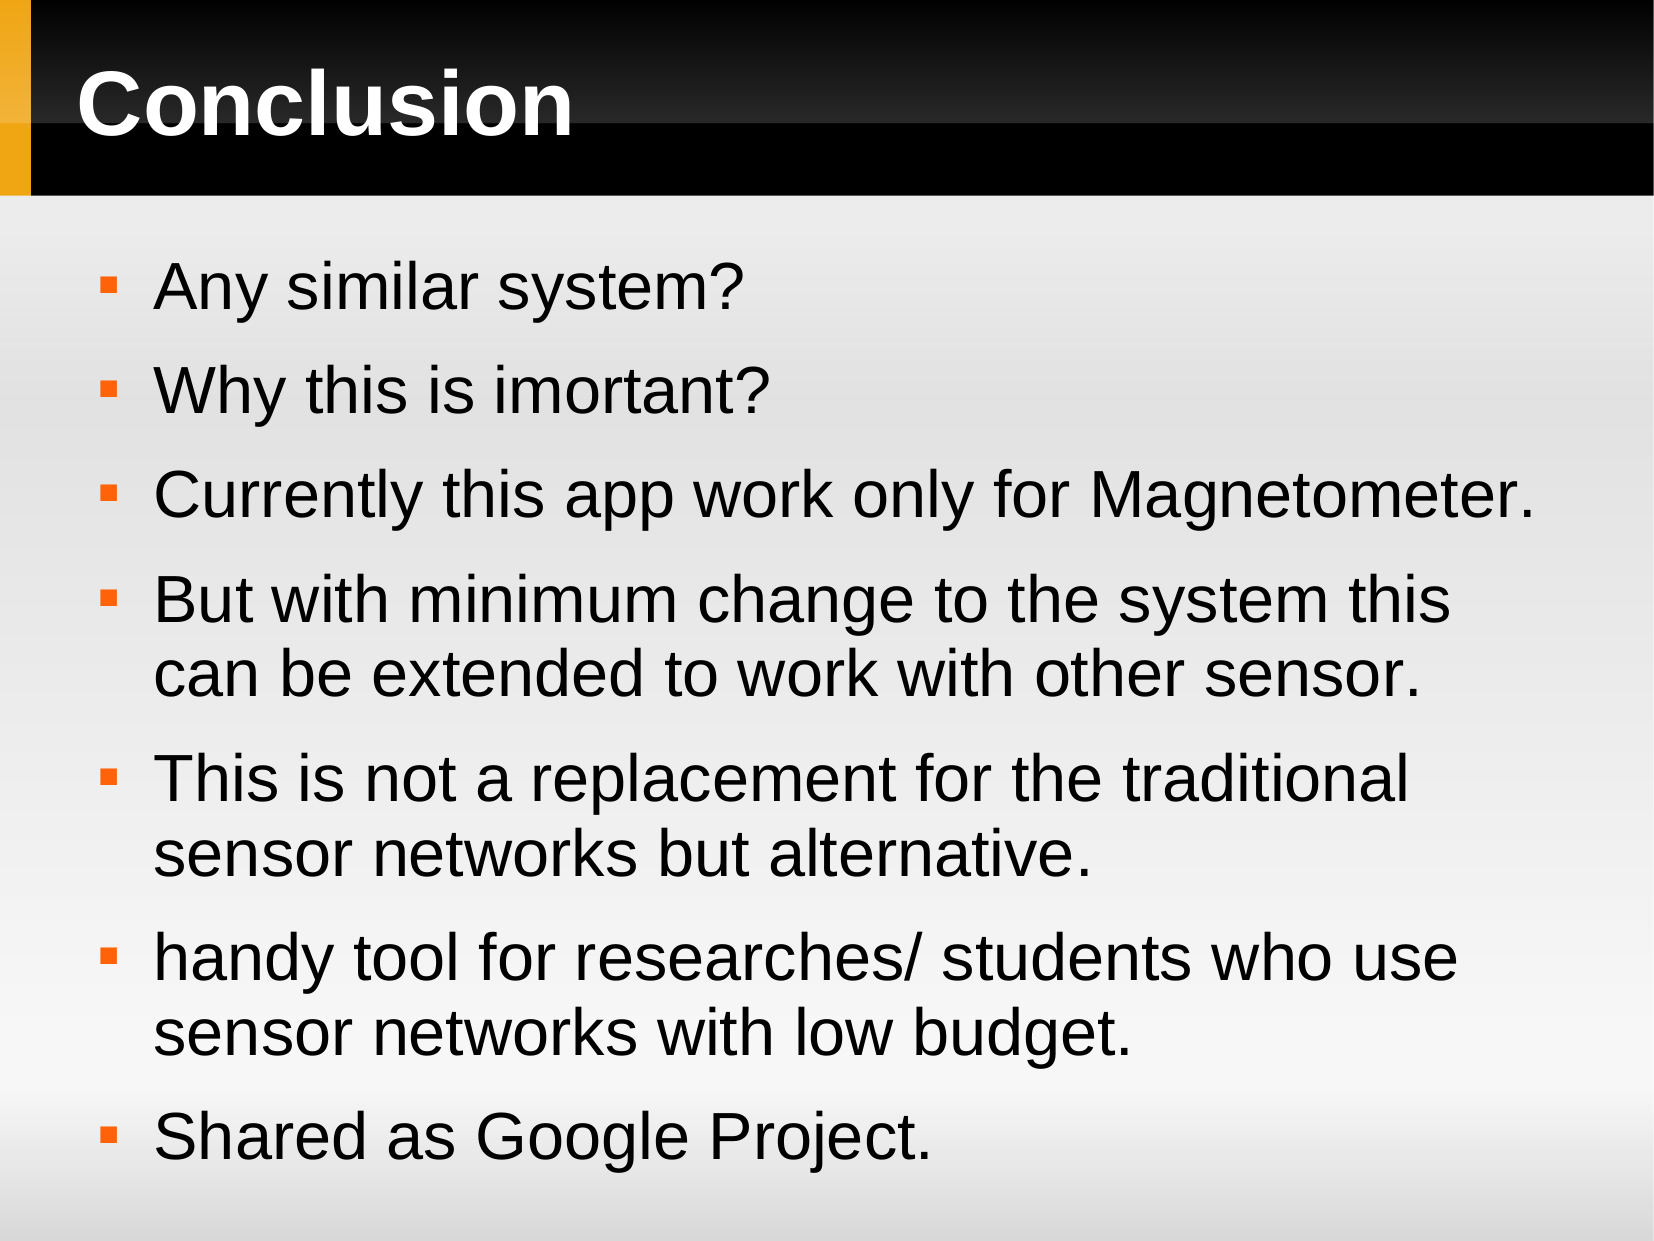

# Conclusion
Any similar system?
Why this is imortant?
Currently this app work only for Magnetometer.
But with minimum change to the system this can be extended to work with other sensor.
This is not a replacement for the traditional sensor networks but alternative.
handy tool for researches/ students who use sensor networks with low budget.
Shared as Google Project.